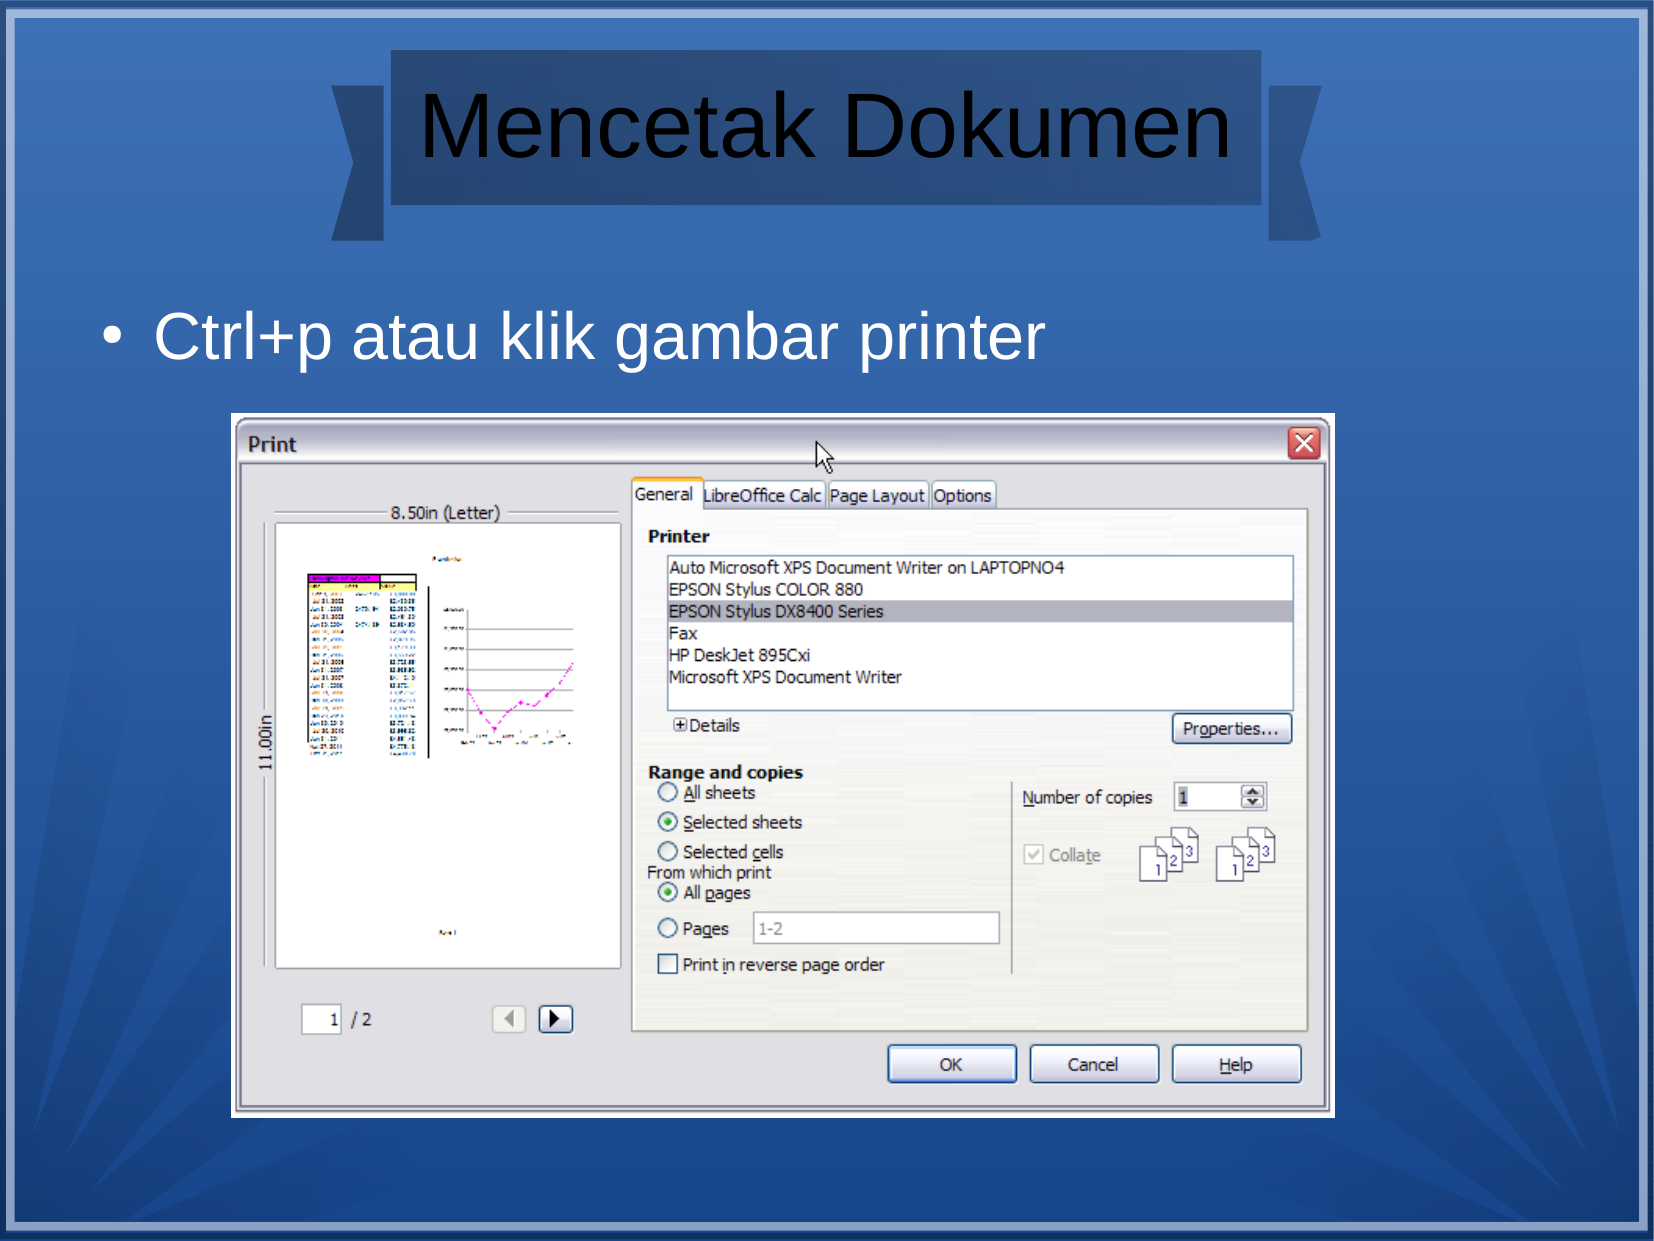

# Mencetak Dokumen
Ctrl+p atau klik gambar printer